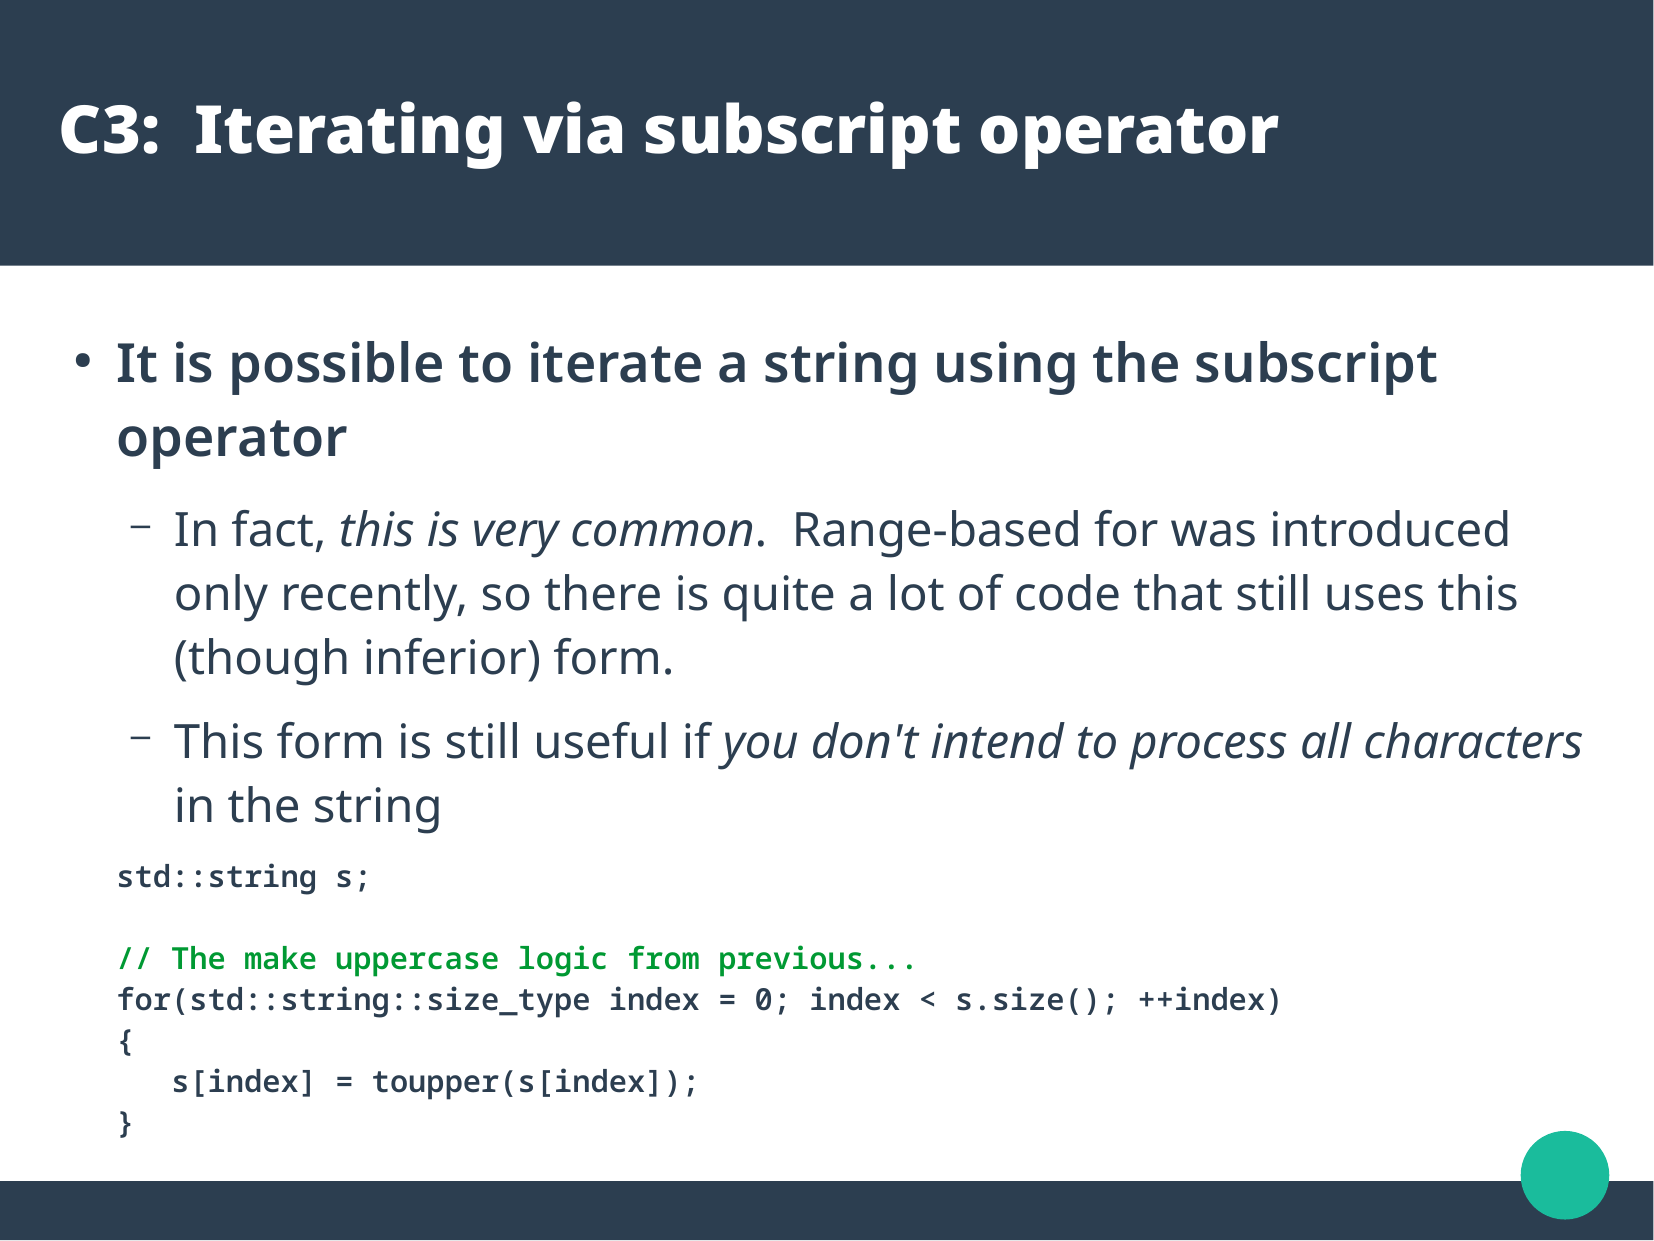

# C3: Iterating via subscript operator
It is possible to iterate a string using the subscript operator
In fact, this is very common. Range-based for was introduced only recently, so there is quite a lot of code that still uses this (though inferior) form.
This form is still useful if you don't intend to process all characters in the string
std::string s;
// The make uppercase logic from previous...
for(std::string::size_type index = 0; index < s.size(); ++index)
{
 s[index] = toupper(s[index]);
}